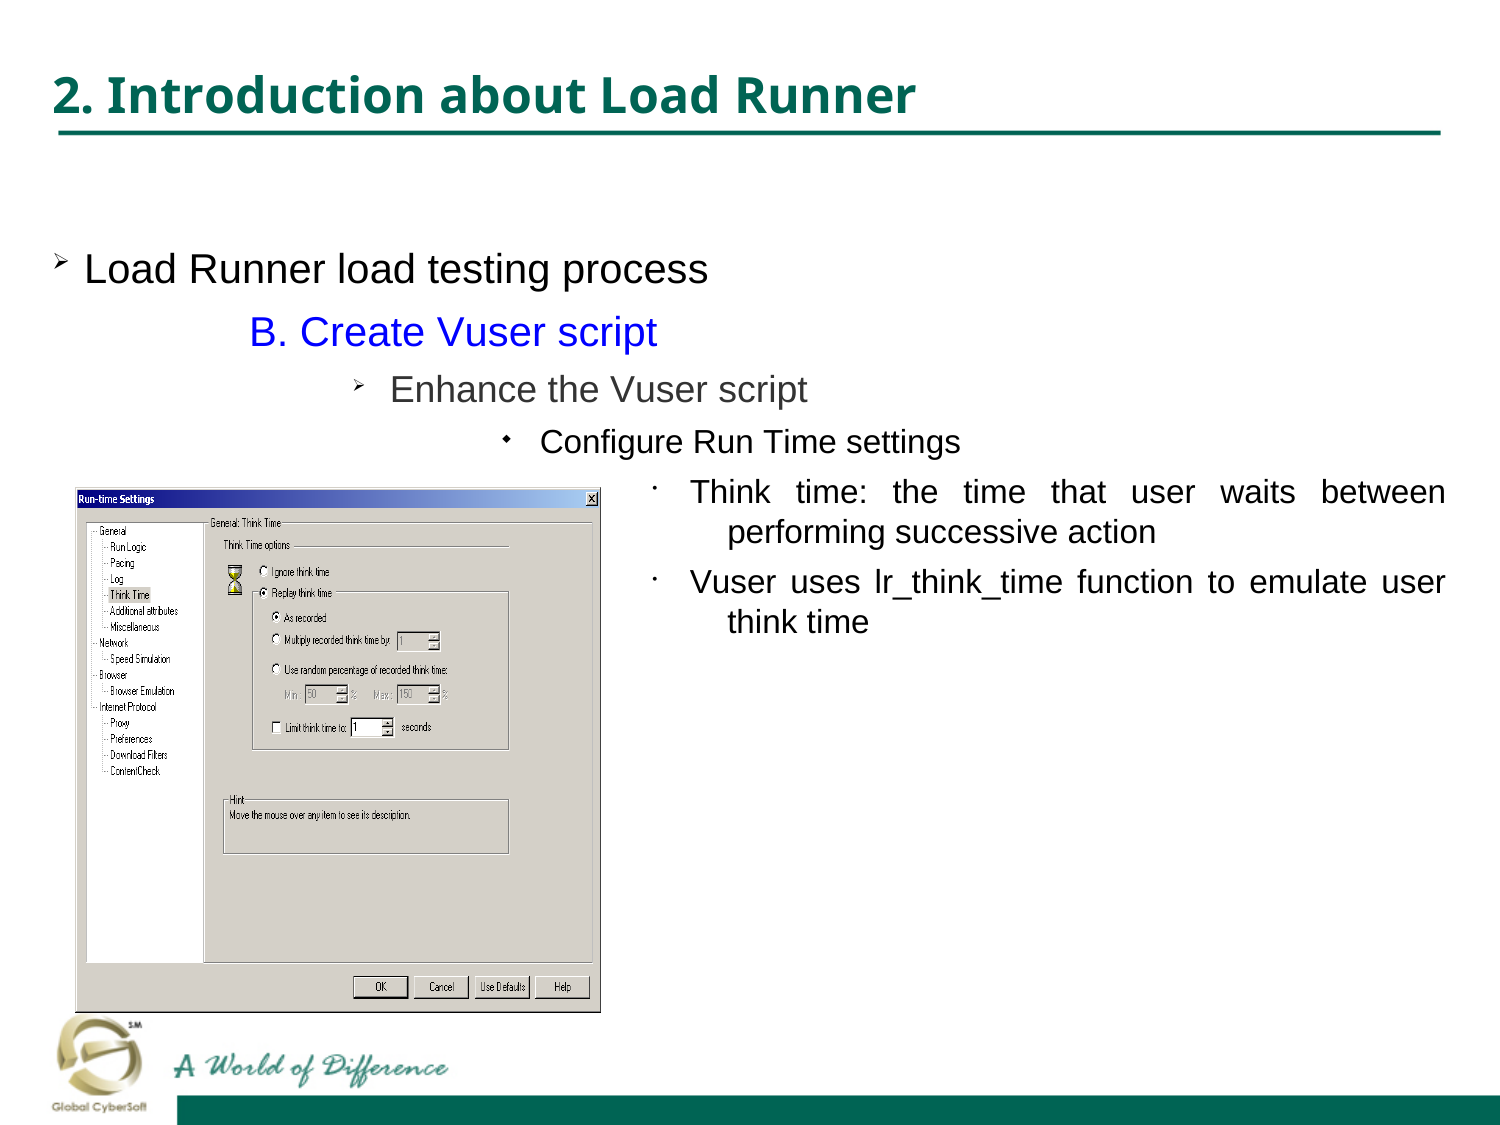

# 2. Introduction about Load Runner
 Load Runner load testing process
B. Create Vuser script
Enhance the Vuser script
Configure Run Time settings
Think time: the time that user waits between performing successive action
Vuser uses lr_think_time function to emulate user think time